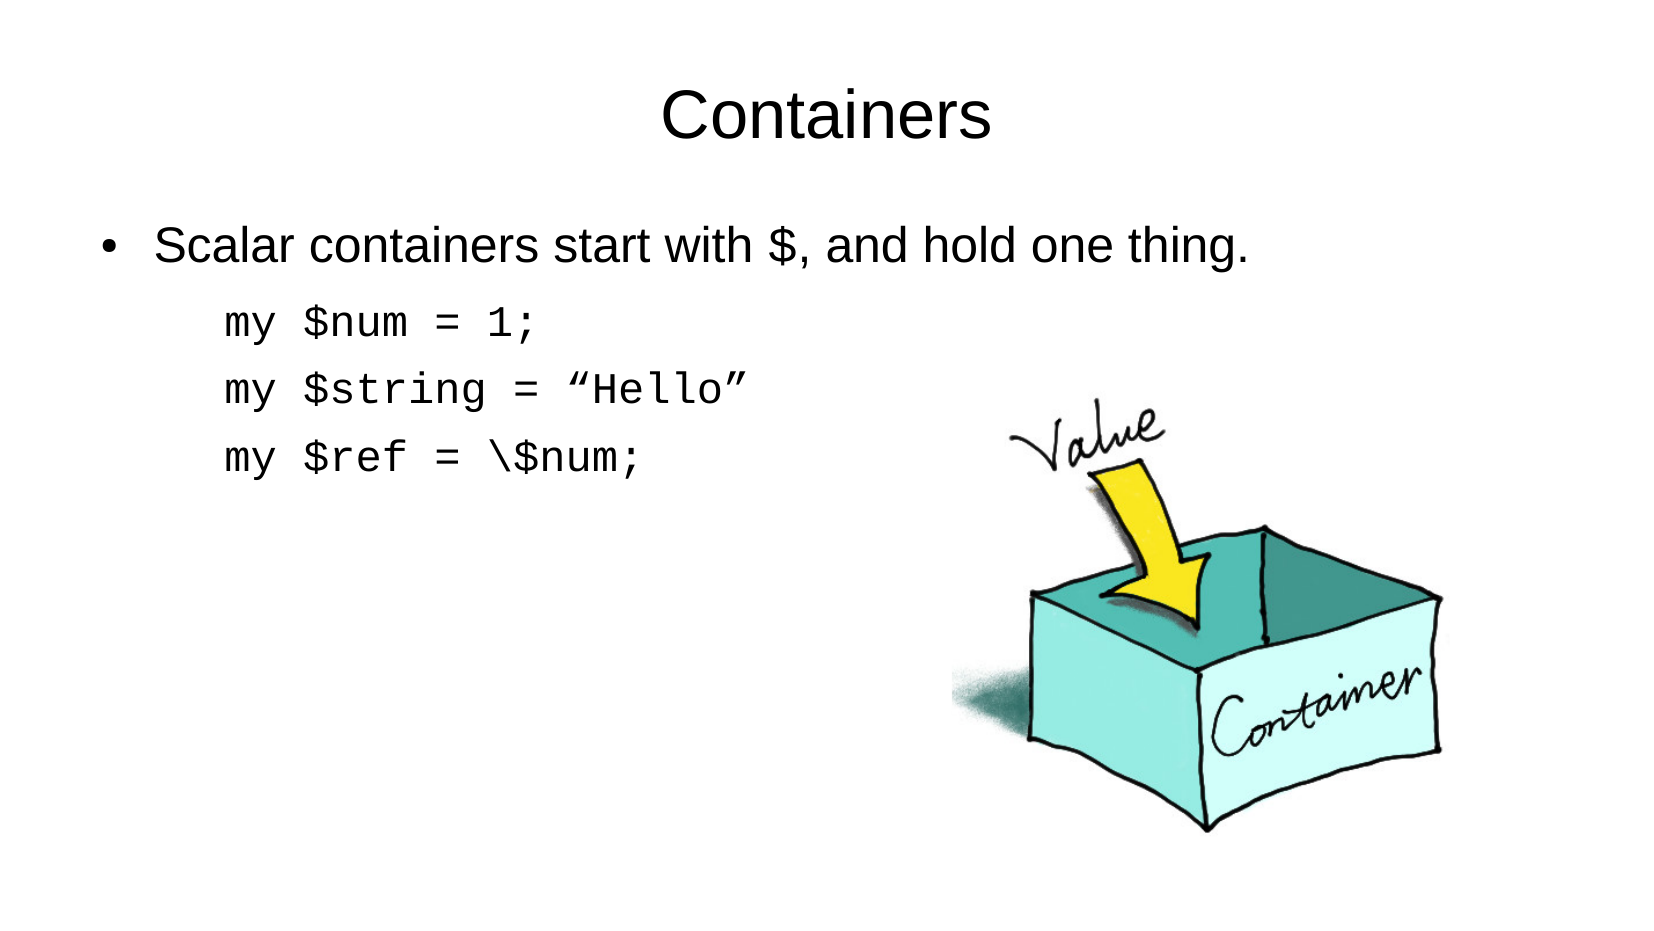

# Containers
Scalar containers start with $, and hold one thing.
my $num = 1;
my $string = “Hello”
my $ref = \$num;